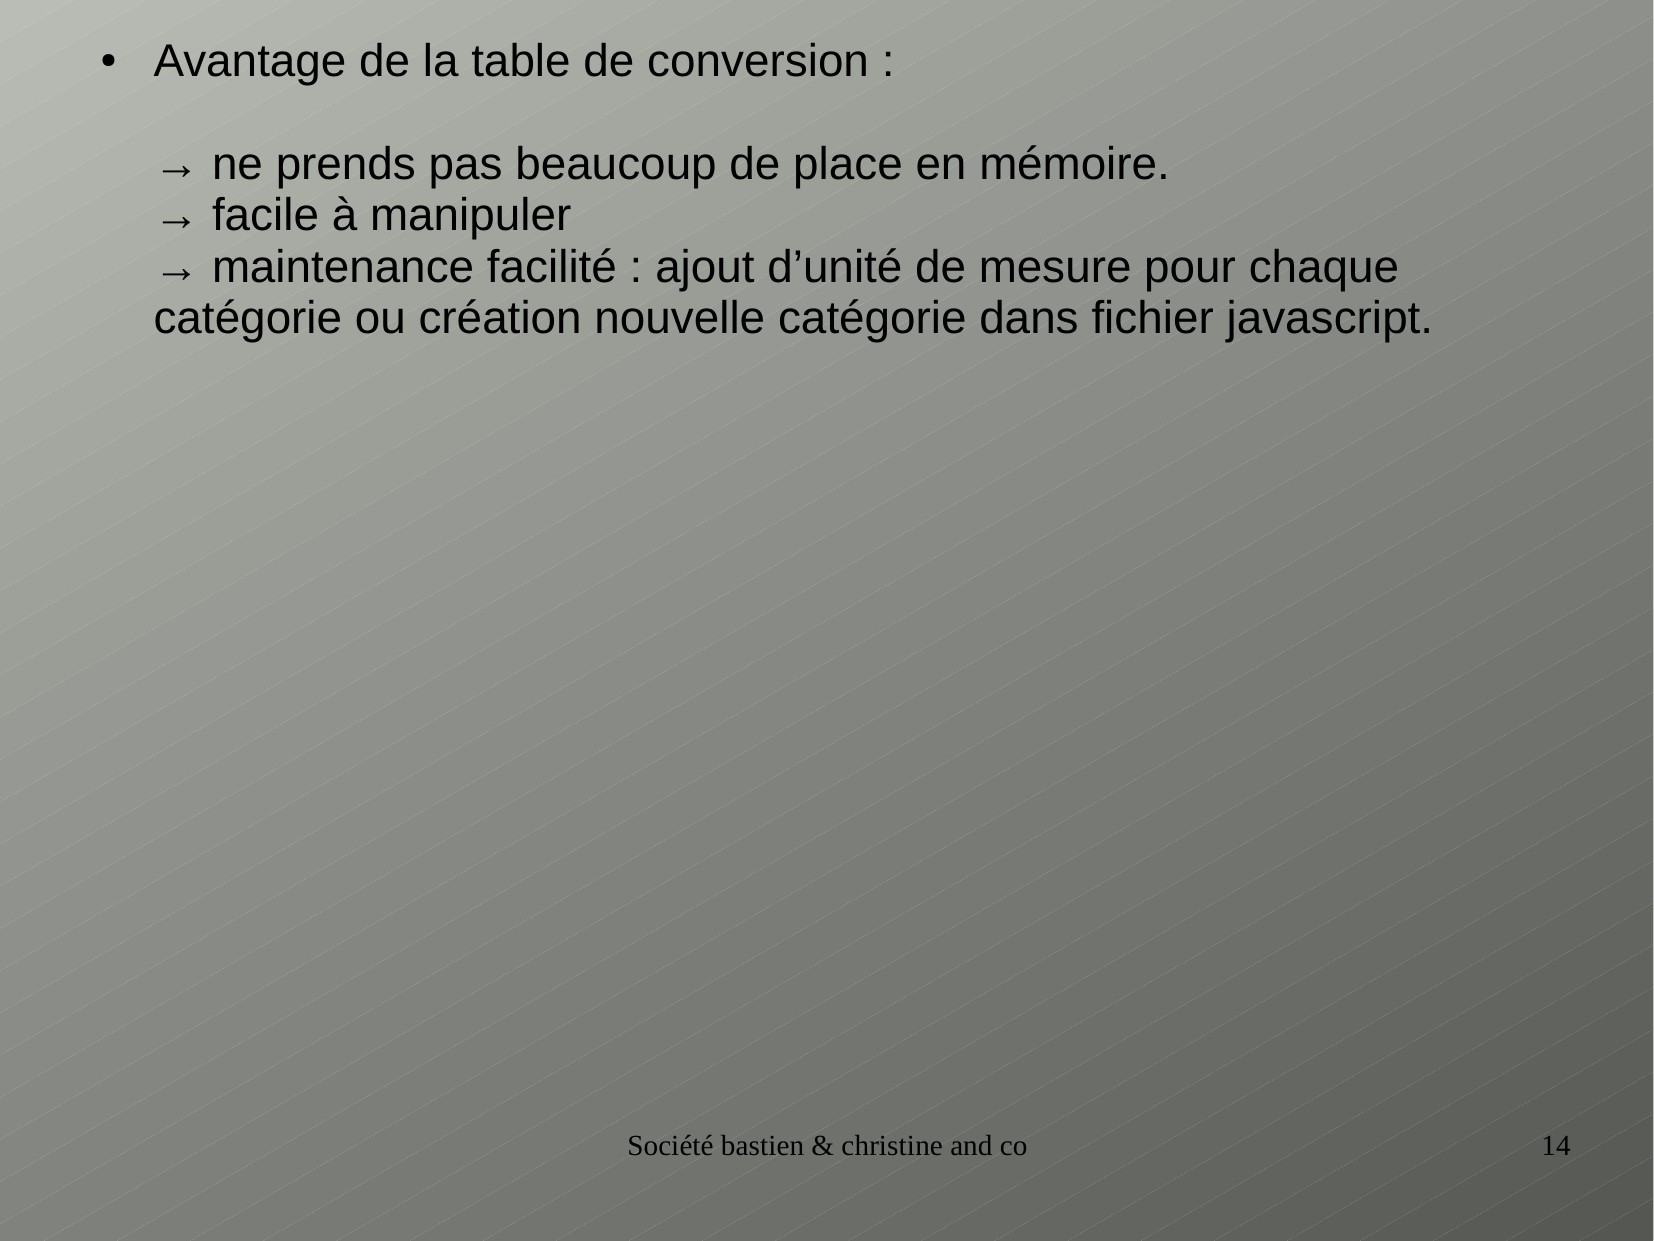

# Avantage de la table de conversion : → ne prends pas beaucoup de place en mémoire. → facile à manipuler → maintenance facilité : ajout d’unité de mesure pour chaque catégorie ou création nouvelle catégorie dans fichier javascript.
Société bastien & christine and co
14